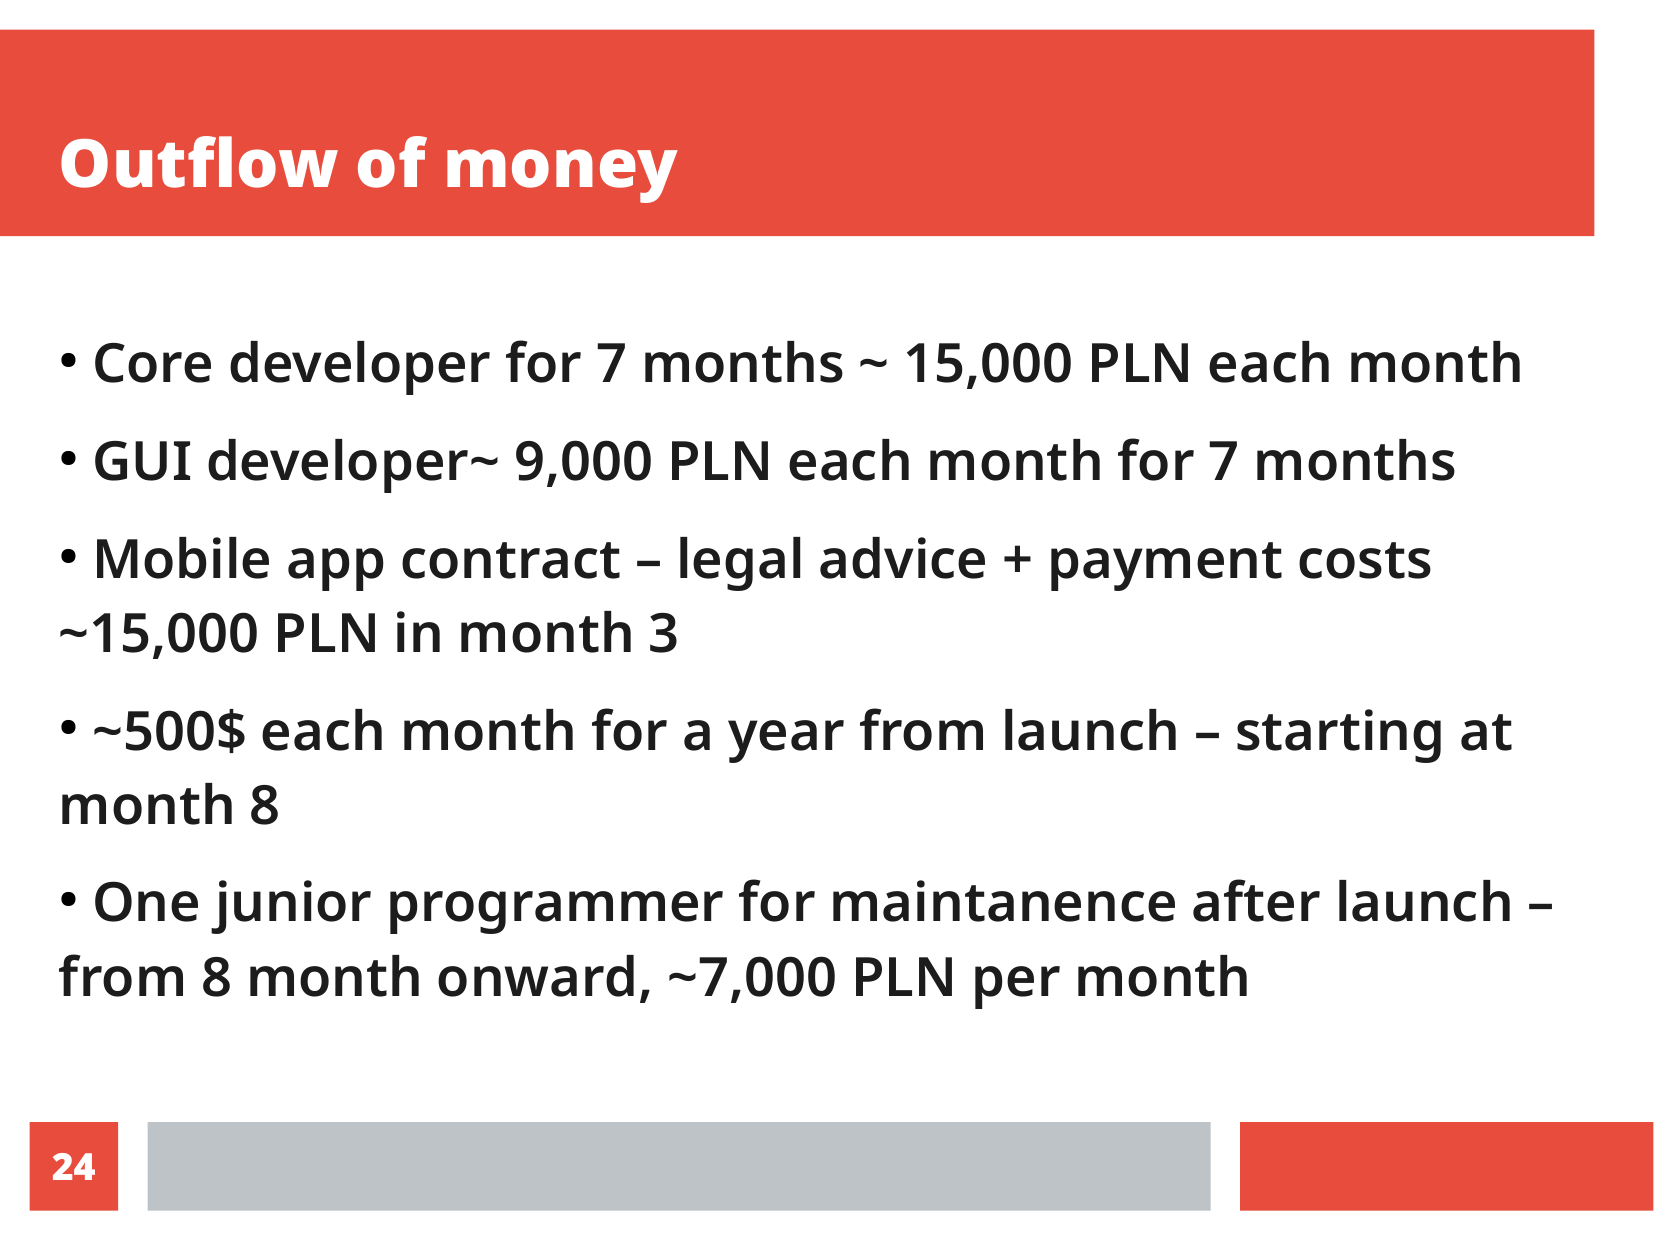

# Outflow of money
 Core developer for 7 months ~ 15,000 PLN each month
 GUI developer~ 9,000 PLN each month for 7 months
 Mobile app contract – legal advice + payment costs ~15,000 PLN in month 3
 ~500$ each month for a year from launch – starting at month 8
 One junior programmer for maintanence after launch – from 8 month onward, ~7,000 PLN per month
24